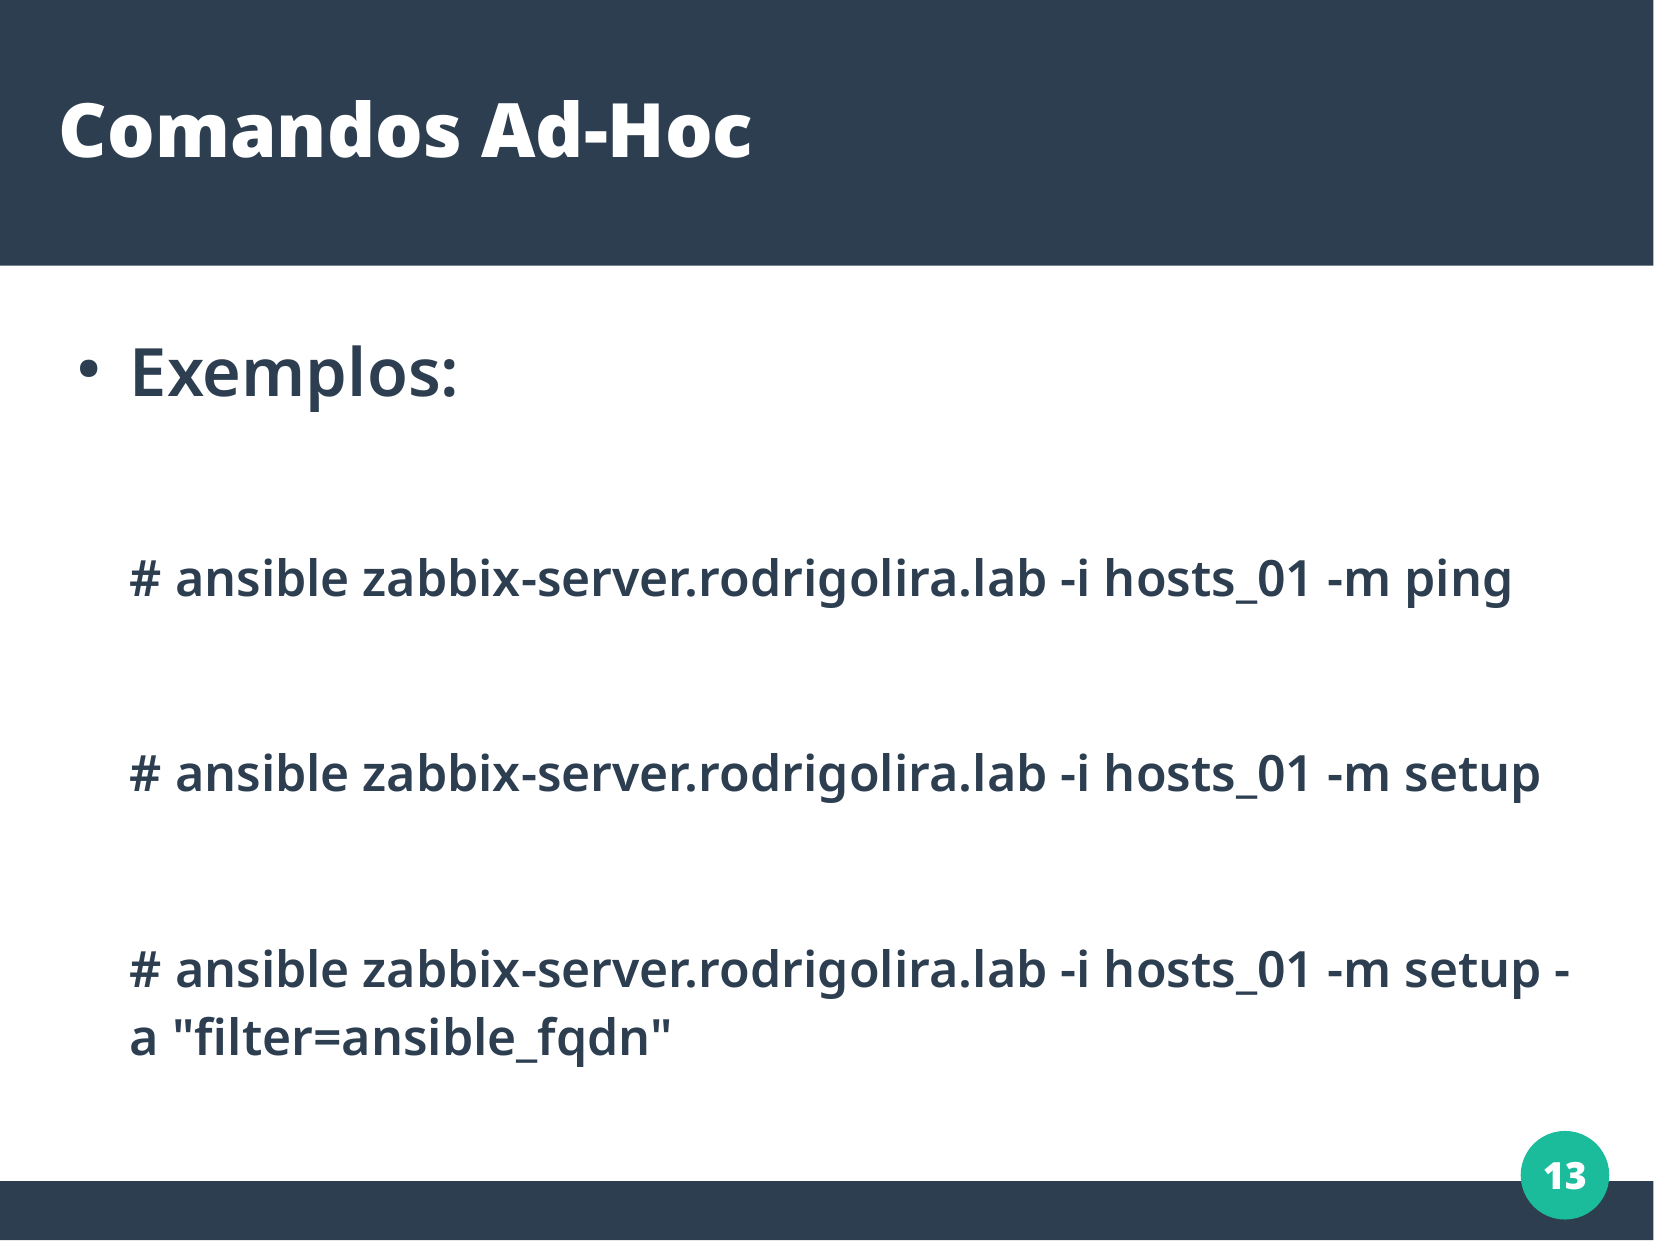

# Comandos Ad-Hoc
Exemplos:
# ansible zabbix-server.rodrigolira.lab -i hosts_01 -m ping
# ansible zabbix-server.rodrigolira.lab -i hosts_01 -m setup
# ansible zabbix-server.rodrigolira.lab -i hosts_01 -m setup -a "filter=ansible_fqdn"
13